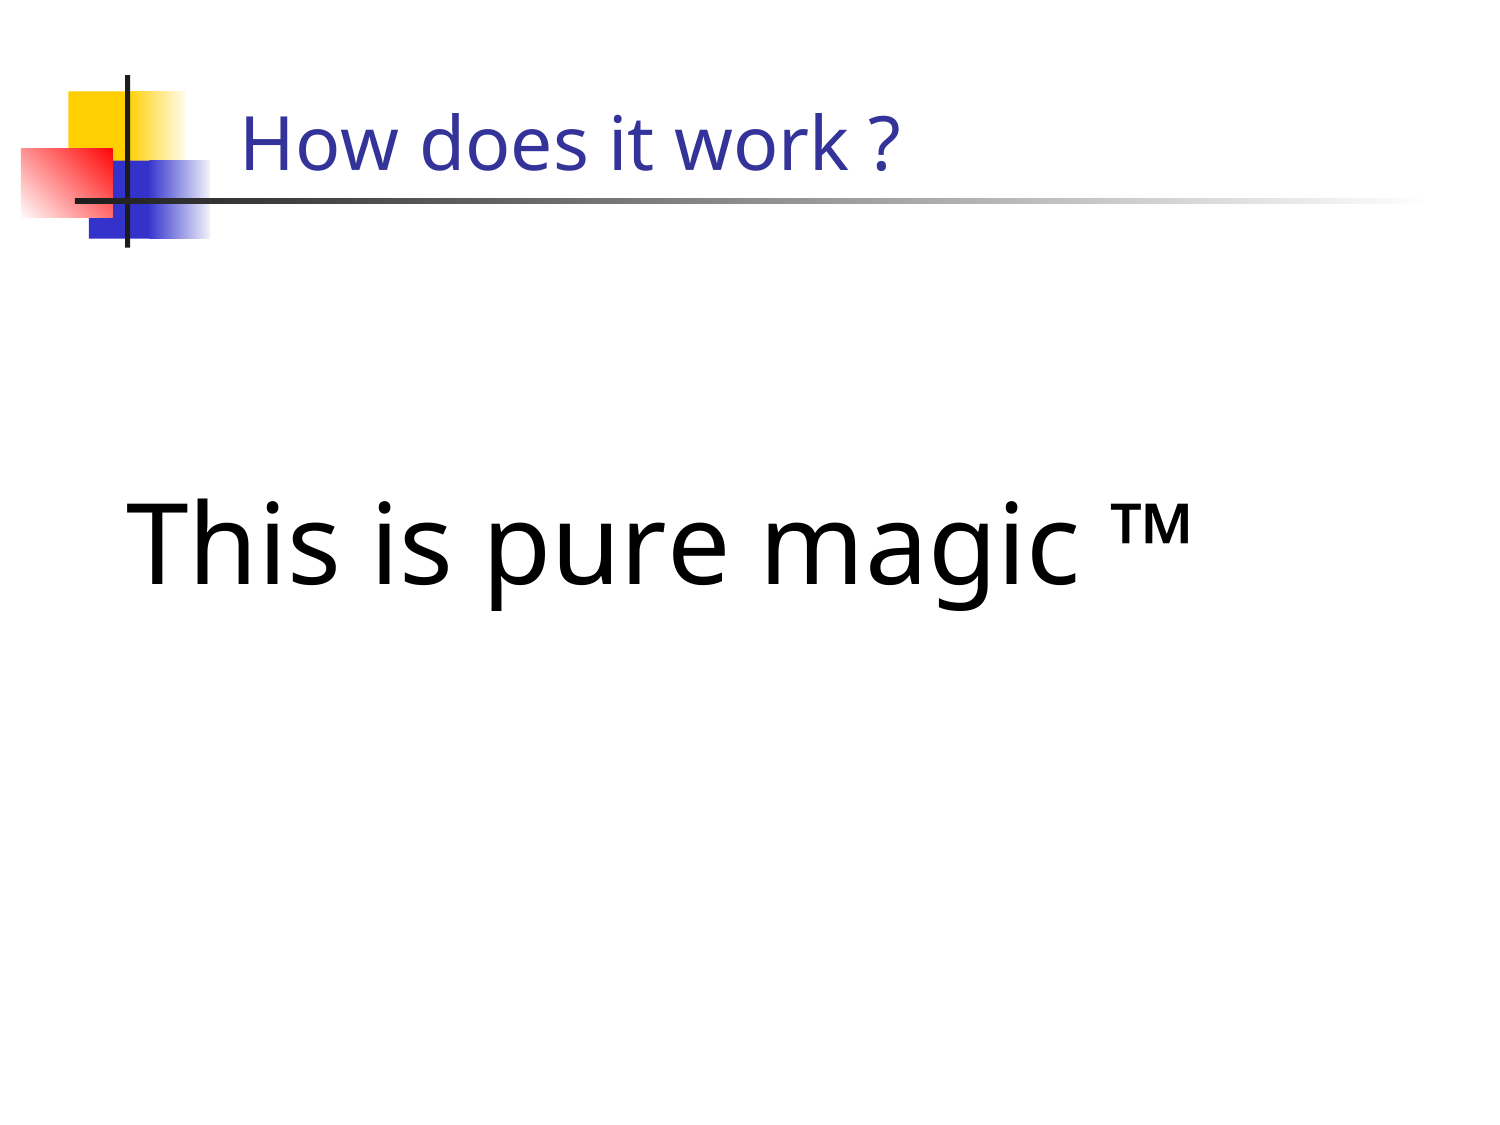

# How does it work ?
This is pure magic ™